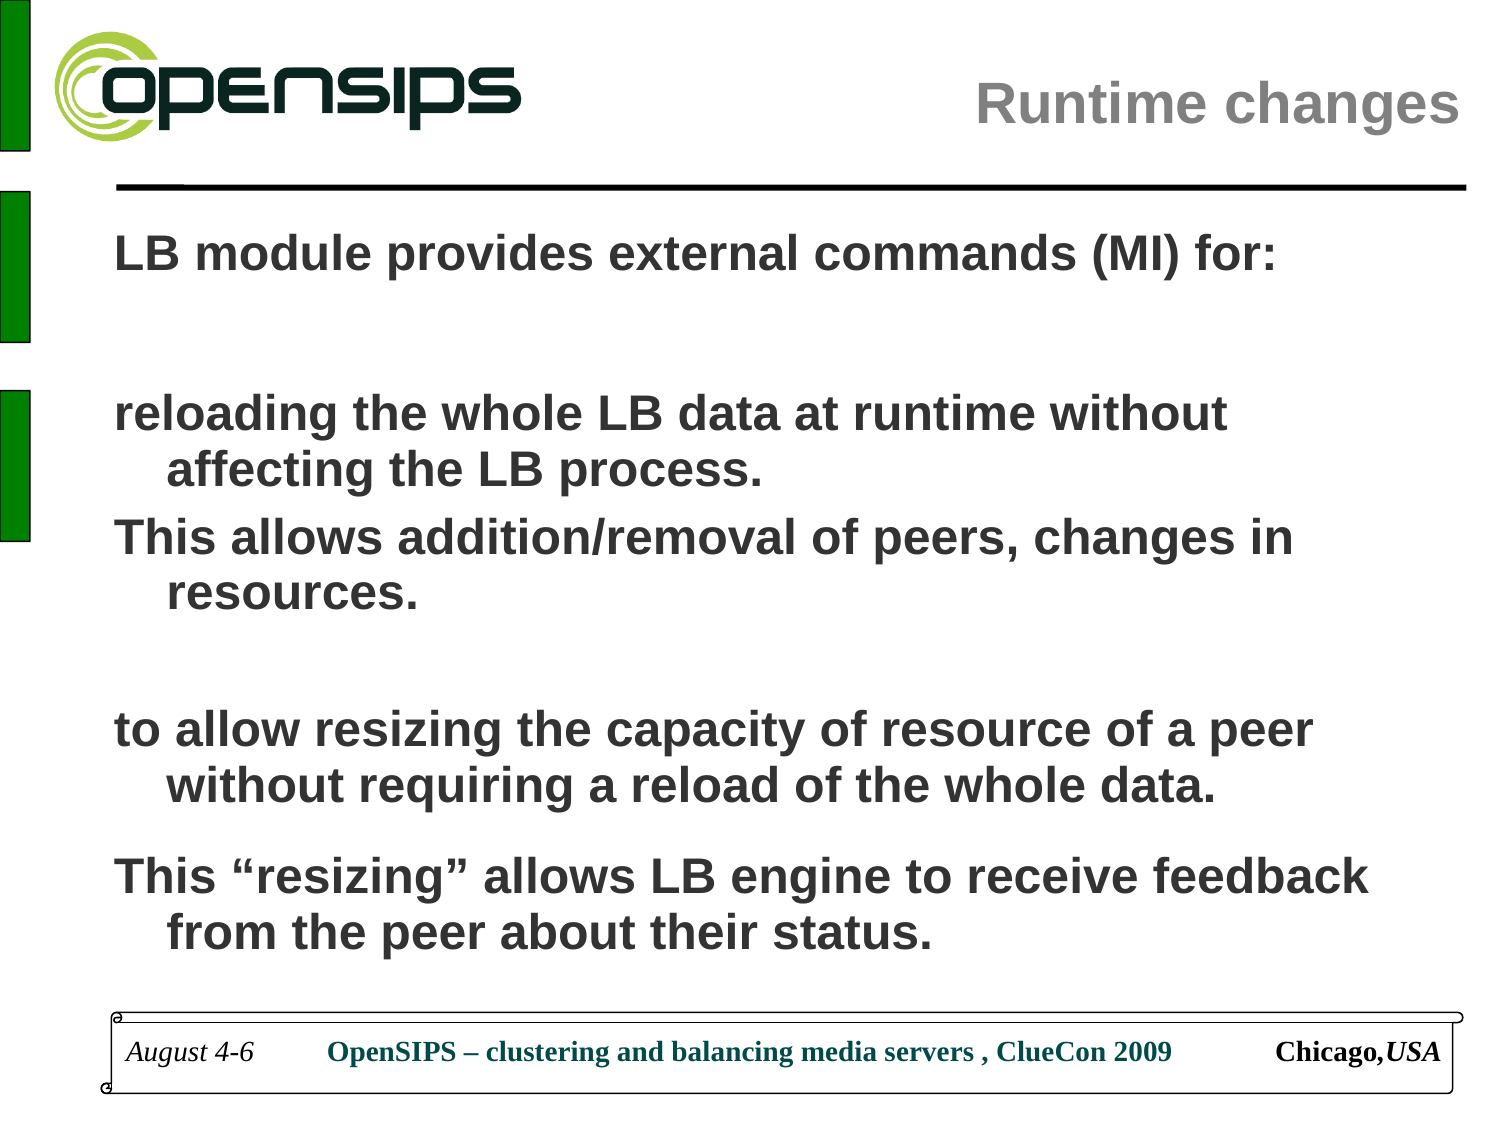

# Runtime changes
LB module provides external commands (MI) for:
reloading the whole LB data at runtime without affecting the LB process.
This allows addition/removal of peers, changes in resources.
to allow resizing the capacity of resource of a peer without requiring a reload of the whole data.
This “resizing” allows LB engine to receive feedback from the peer about their status.